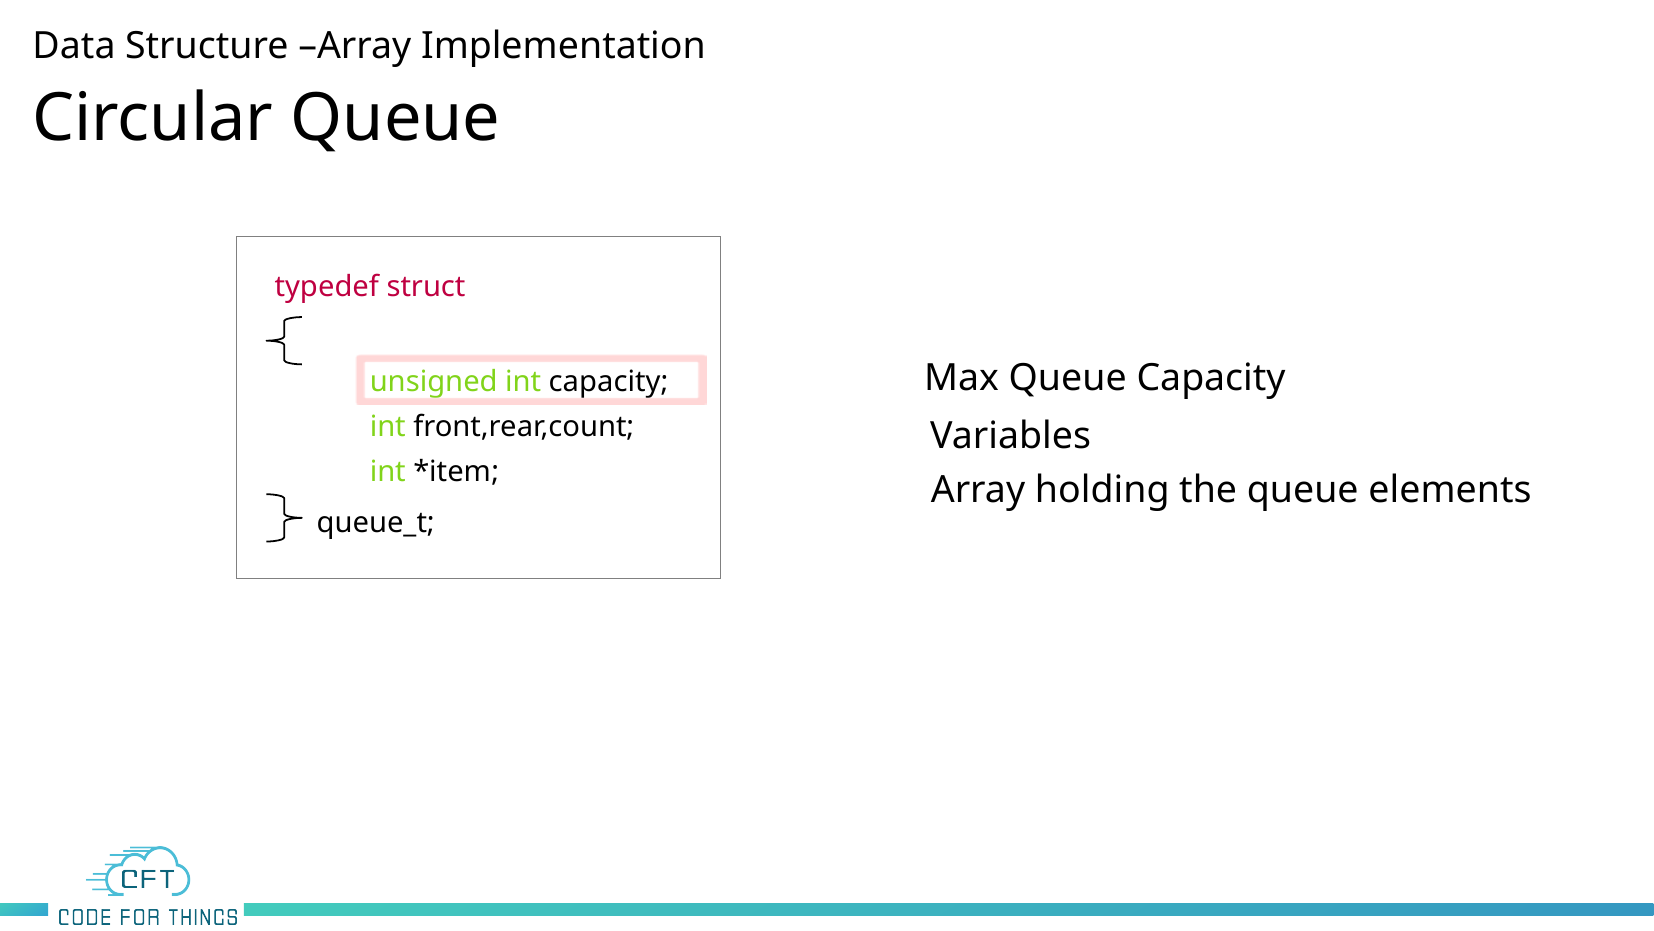

# Data Structure –Array Implementation Circular Queue
typedef struct
unsigned int capacity;
int front,rear,count;
int *item;
queue_t;
Max Queue Capacity
Variables
 Array holding the queue elements